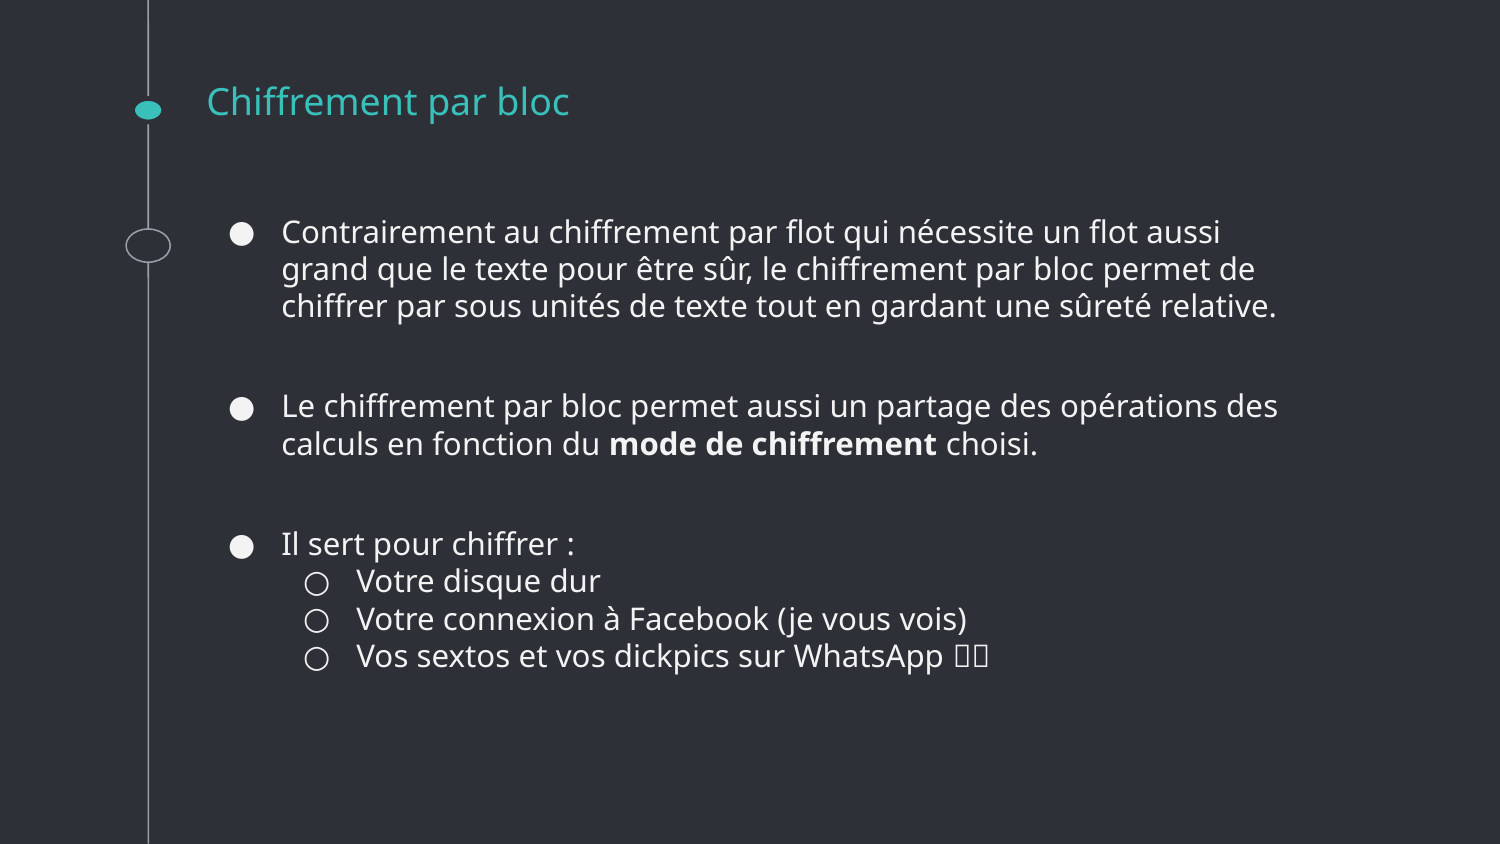

# Chiffrement par bloc
Contrairement au chiffrement par flot qui nécessite un flot aussi grand que le texte pour être sûr, le chiffrement par bloc permet de chiffrer par sous unités de texte tout en gardant une sûreté relative.
Le chiffrement par bloc permet aussi un partage des opérations des calculs en fonction du mode de chiffrement choisi.
Il sert pour chiffrer :
Votre disque dur
Votre connexion à Facebook (je vous vois)
Vos sextos et vos dickpics sur WhatsApp 🍆🍑